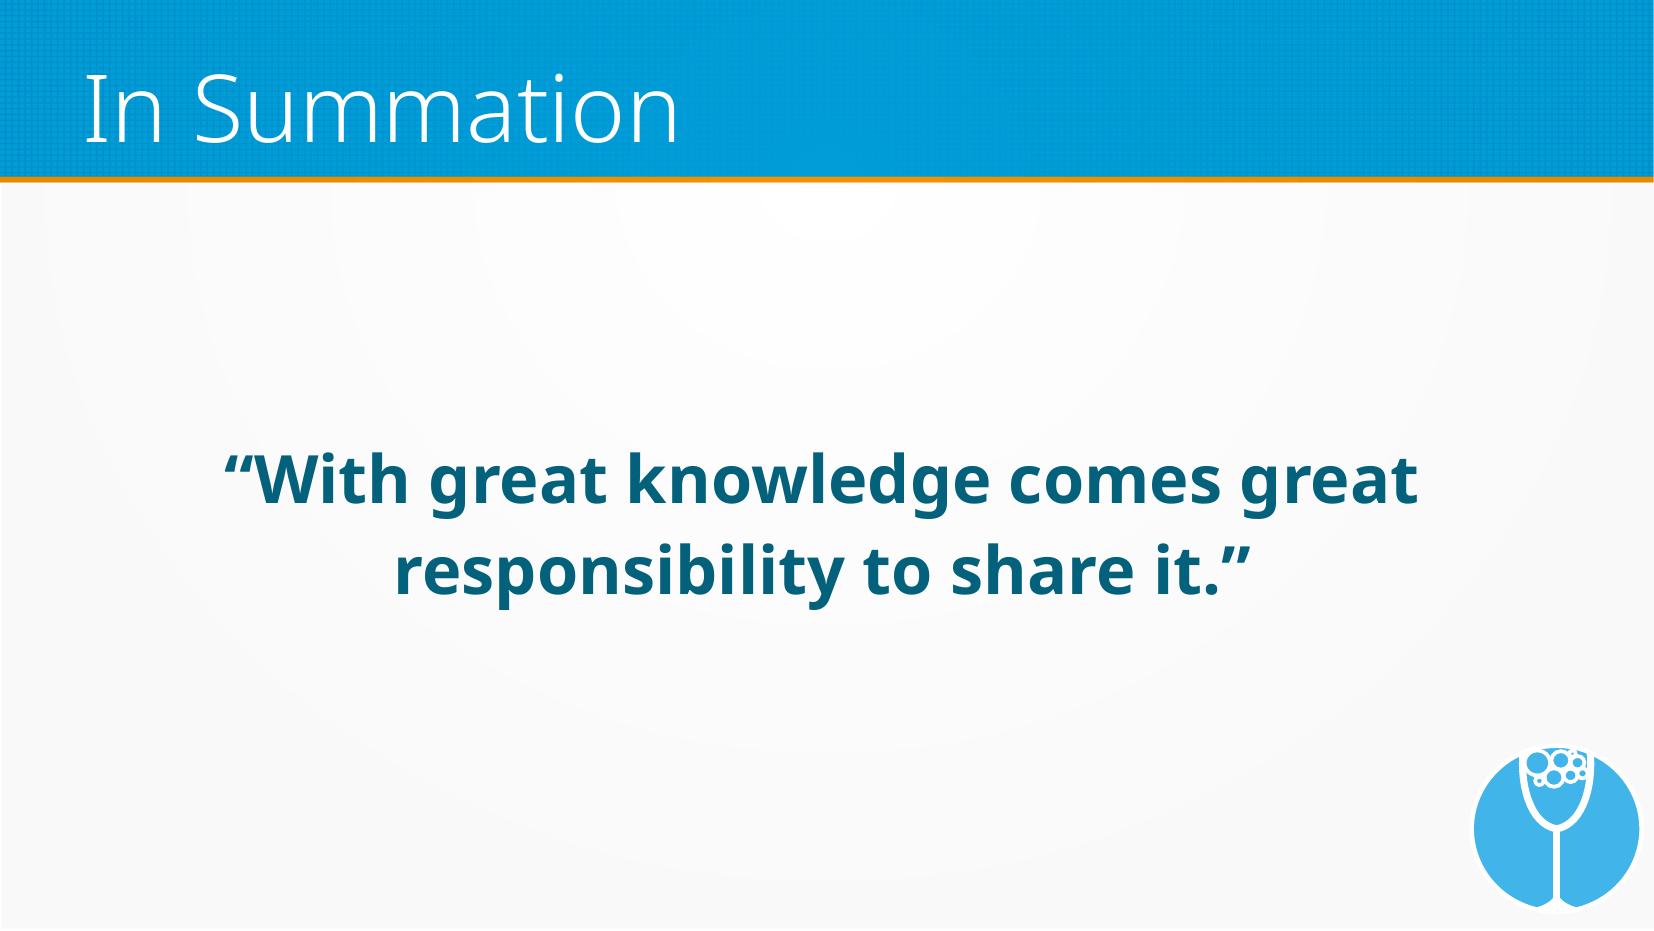

# In Summation
“With great knowledge comes great responsibility to share it.”